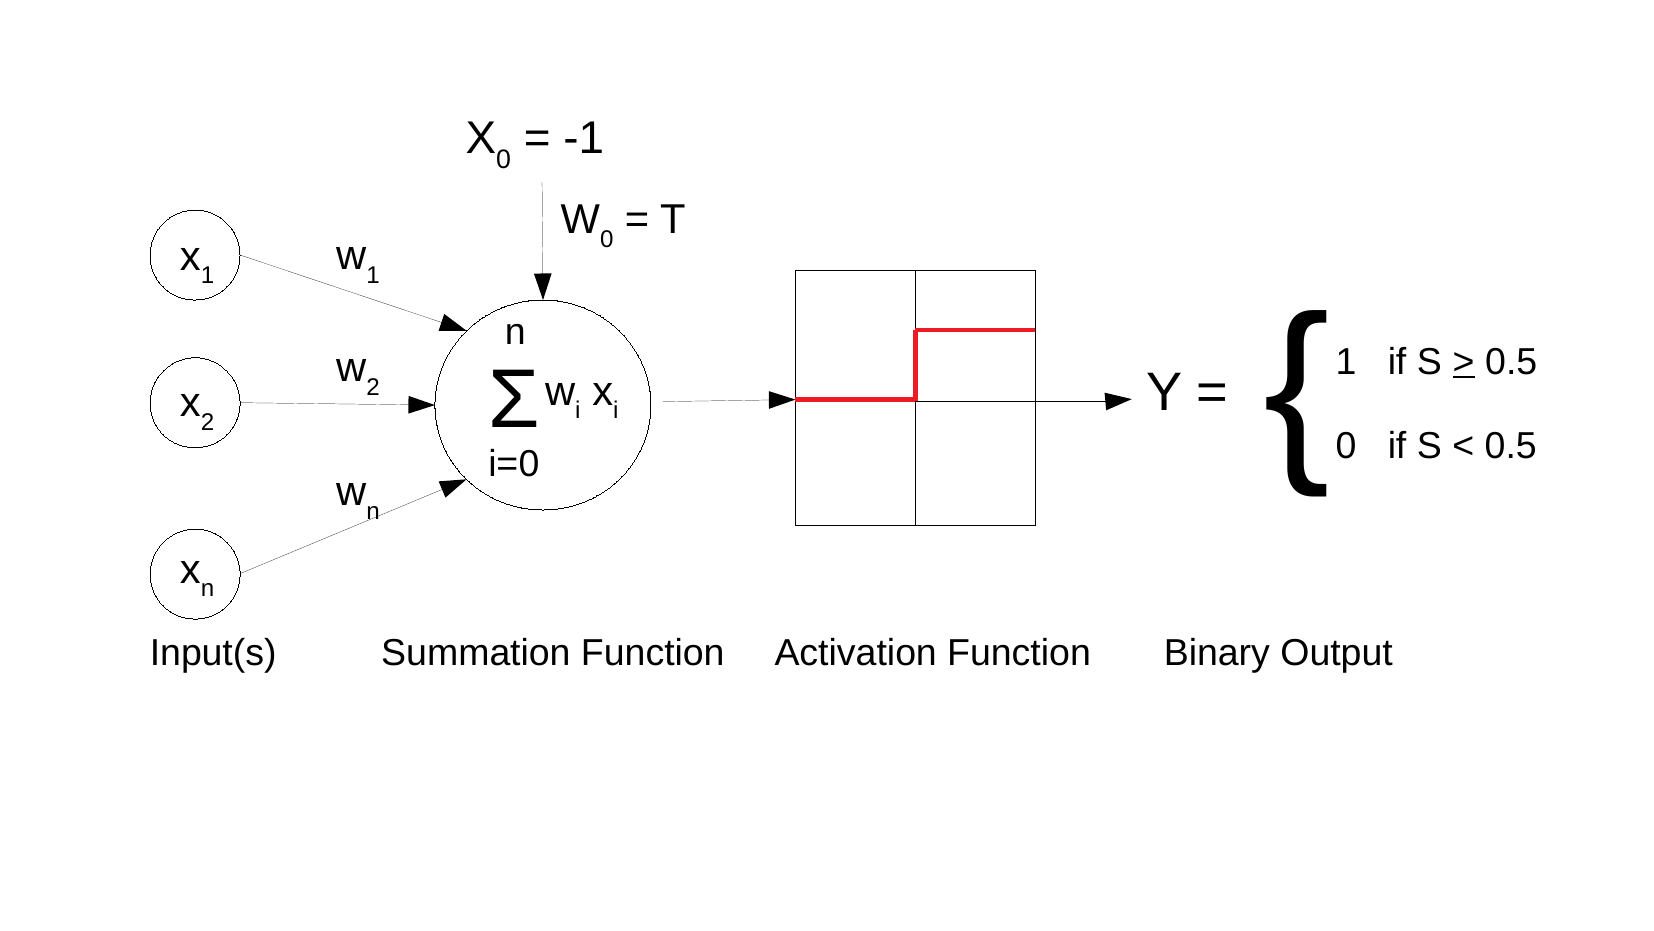

X0 = -1
W0 = T
w1
x1
{
n
1 if S > 0.5
0 if S < 0.5
w2
Σ
Y =
wi xi
x2
i=0
wn
xn
Input(s) Summation Function Activation Function Binary Output